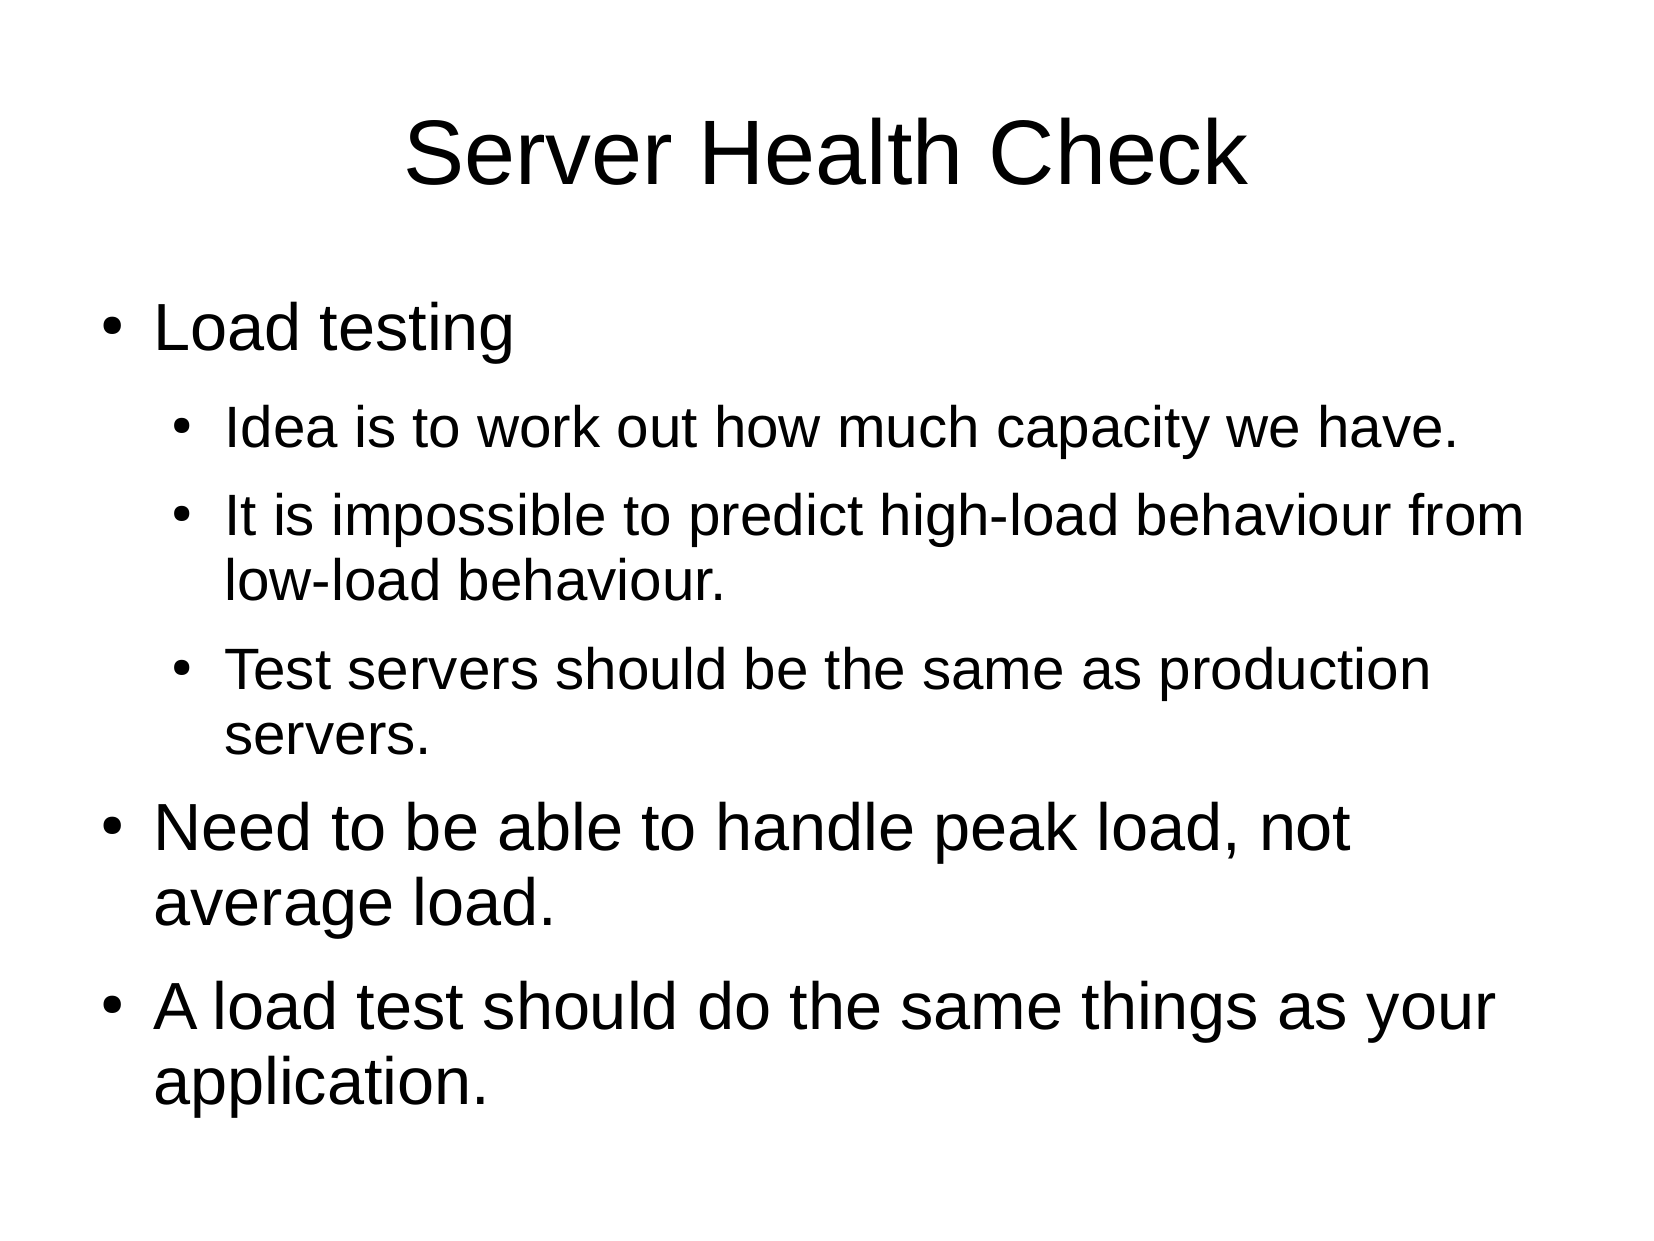

# Server Health Check
Load testing
Idea is to work out how much capacity we have.
It is impossible to predict high-load behaviour from low-load behaviour.
Test servers should be the same as production servers.
Need to be able to handle peak load, not average load.
A load test should do the same things as your application.